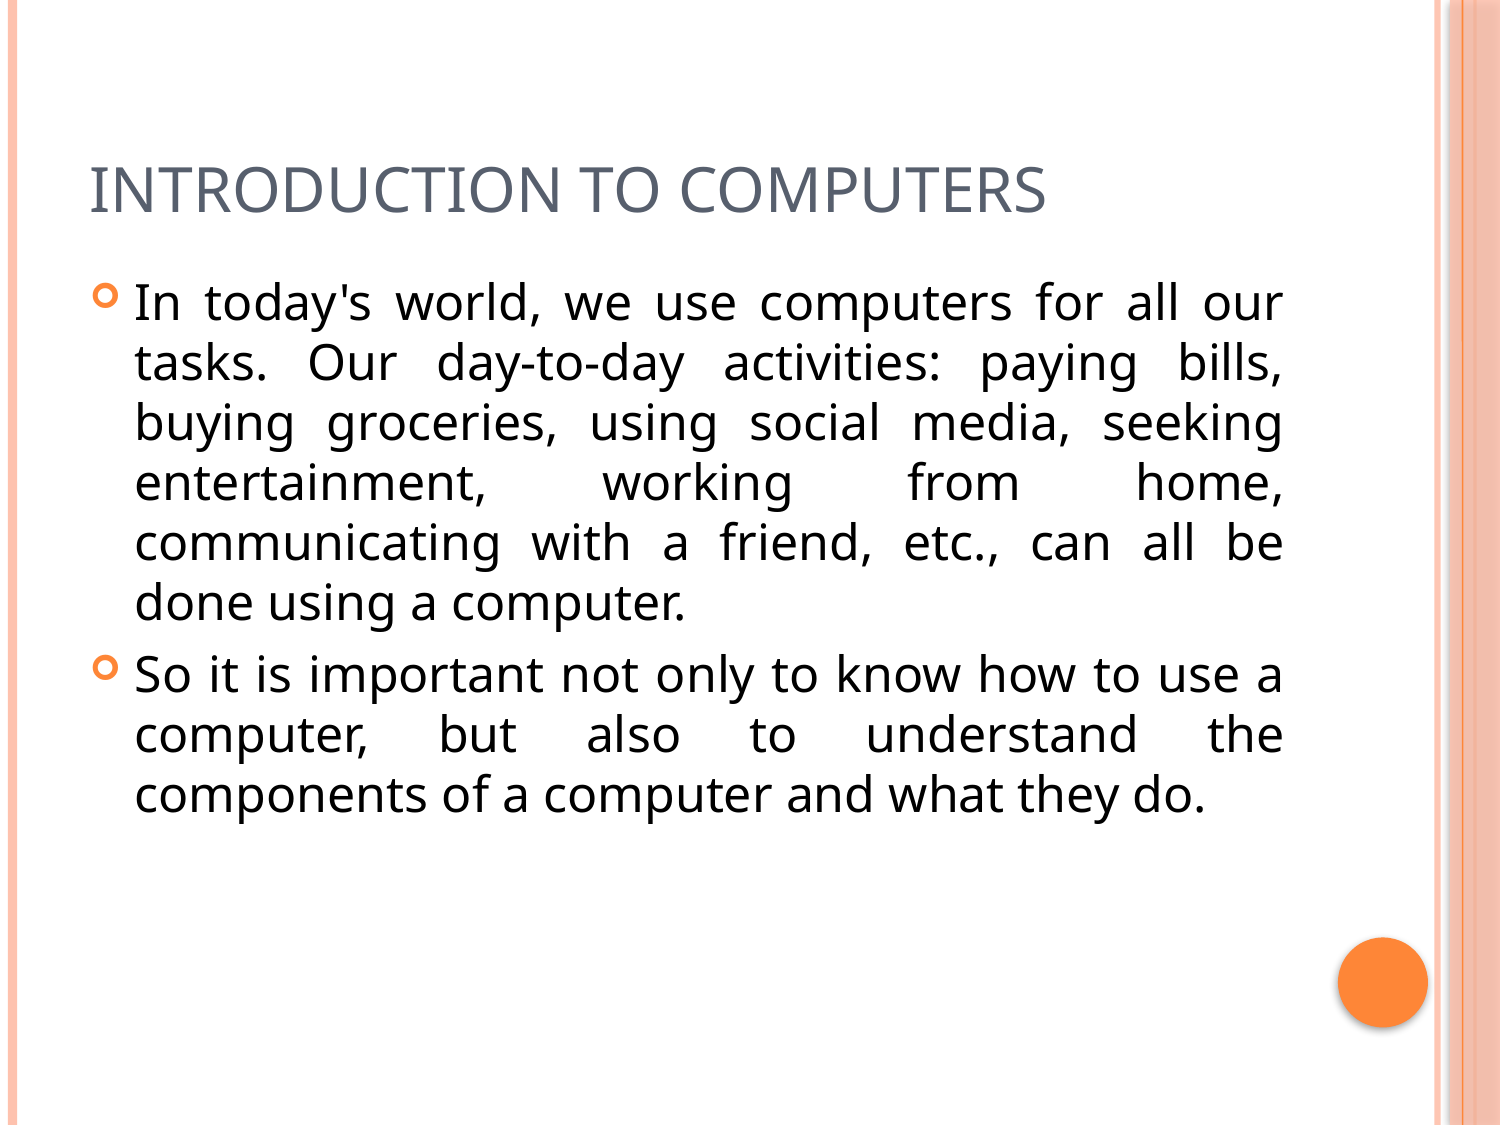

# Introduction to Computers
In today's world, we use computers for all our tasks. Our day-to-day activities: paying bills, buying groceries, using social media, seeking entertainment, working from home, communicating with a friend, etc., can all be done using a computer.
So it is important not only to know how to use a computer, but also to understand the components of a computer and what they do.